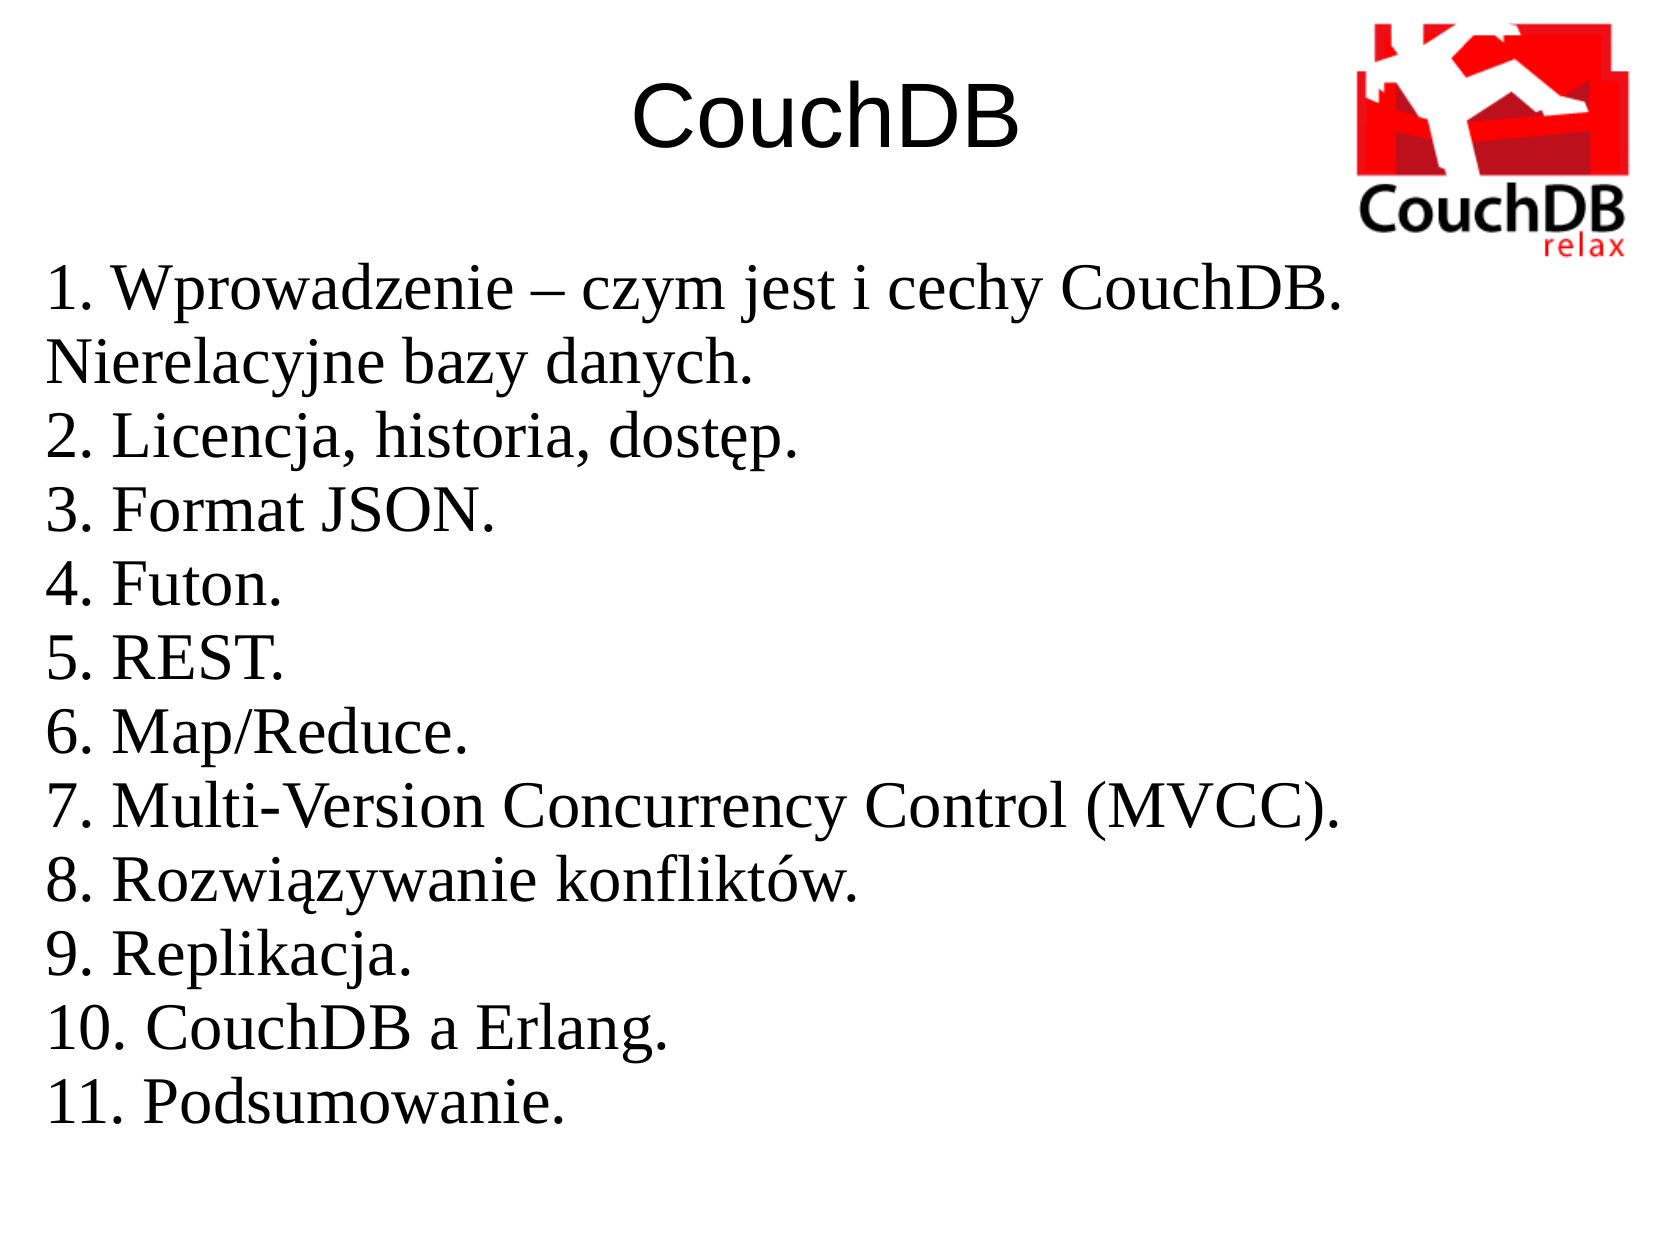

# CouchDB
1. Wprowadzenie – czym jest i cechy CouchDB. Nierelacyjne bazy danych.
2. Licencja, historia, dostęp.
3. Format JSON.
4. Futon.
5. REST.
6. Map/Reduce.
7. Multi-Version Concurrency Control (MVCC).
8. Rozwiązywanie konfliktów.
9. Replikacja.
10. CouchDB a Erlang.
11. Podsumowanie.